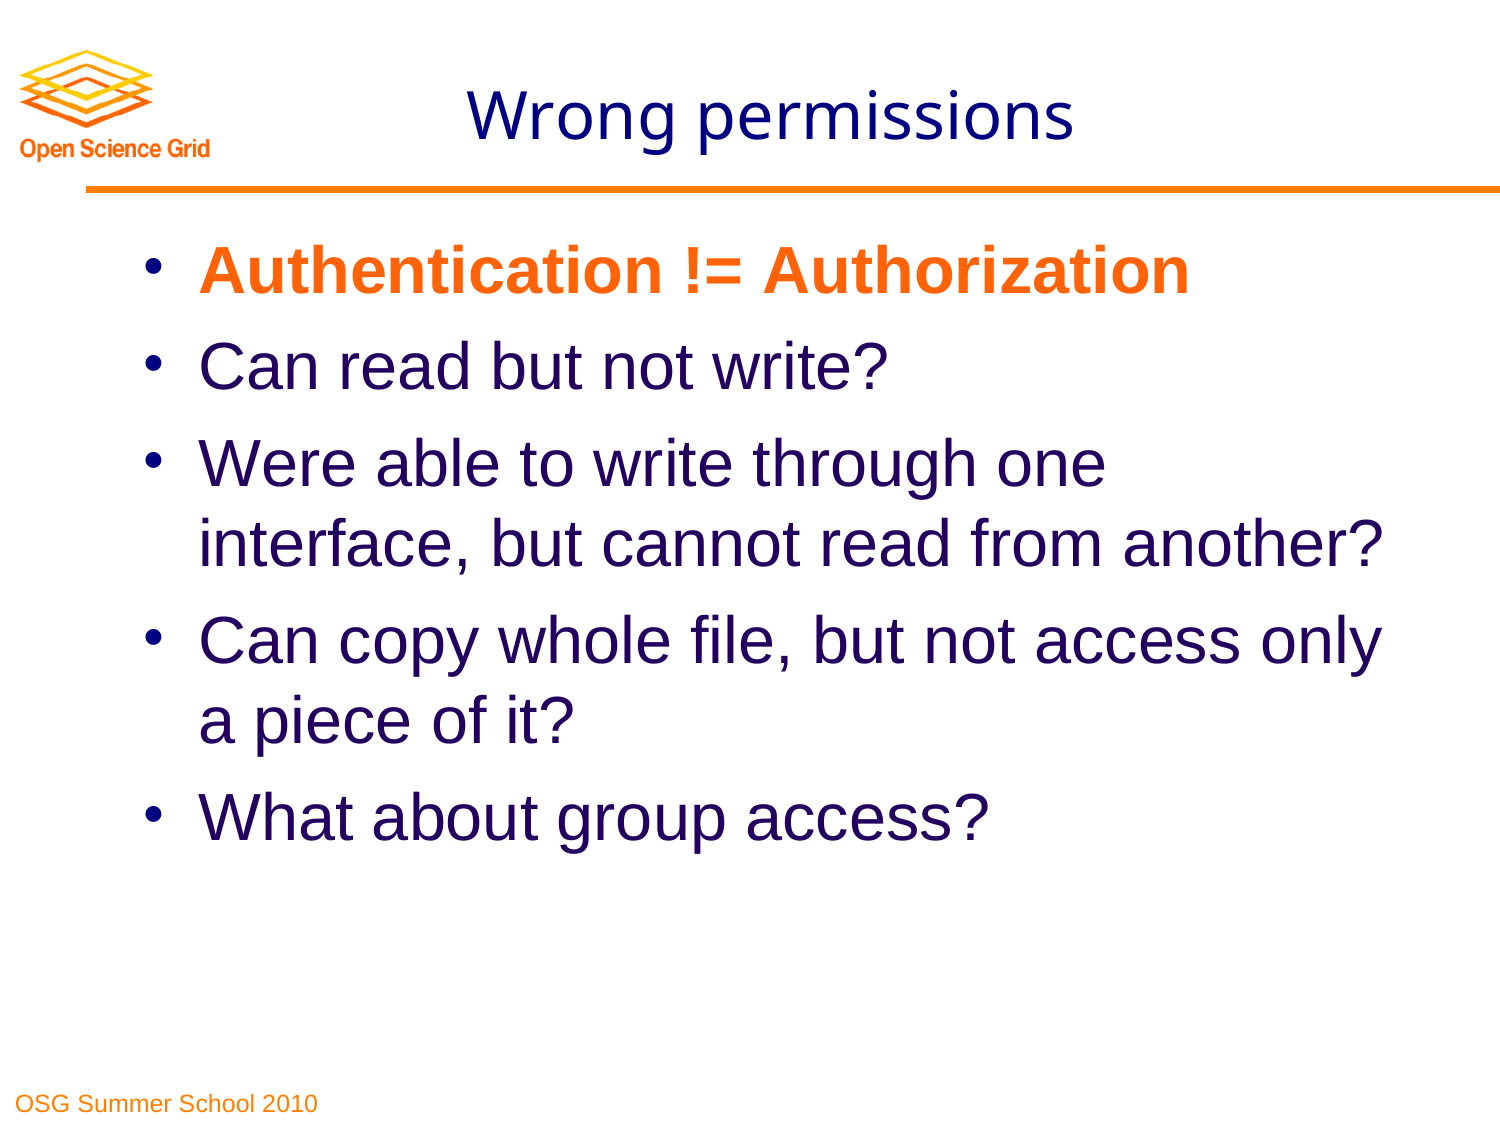

# Wrong permissions
Authentication != Authorization
Can read but not write?
Were able to write through one interface, but cannot read from another?
Can copy whole file, but not access only a piece of it?
What about group access?